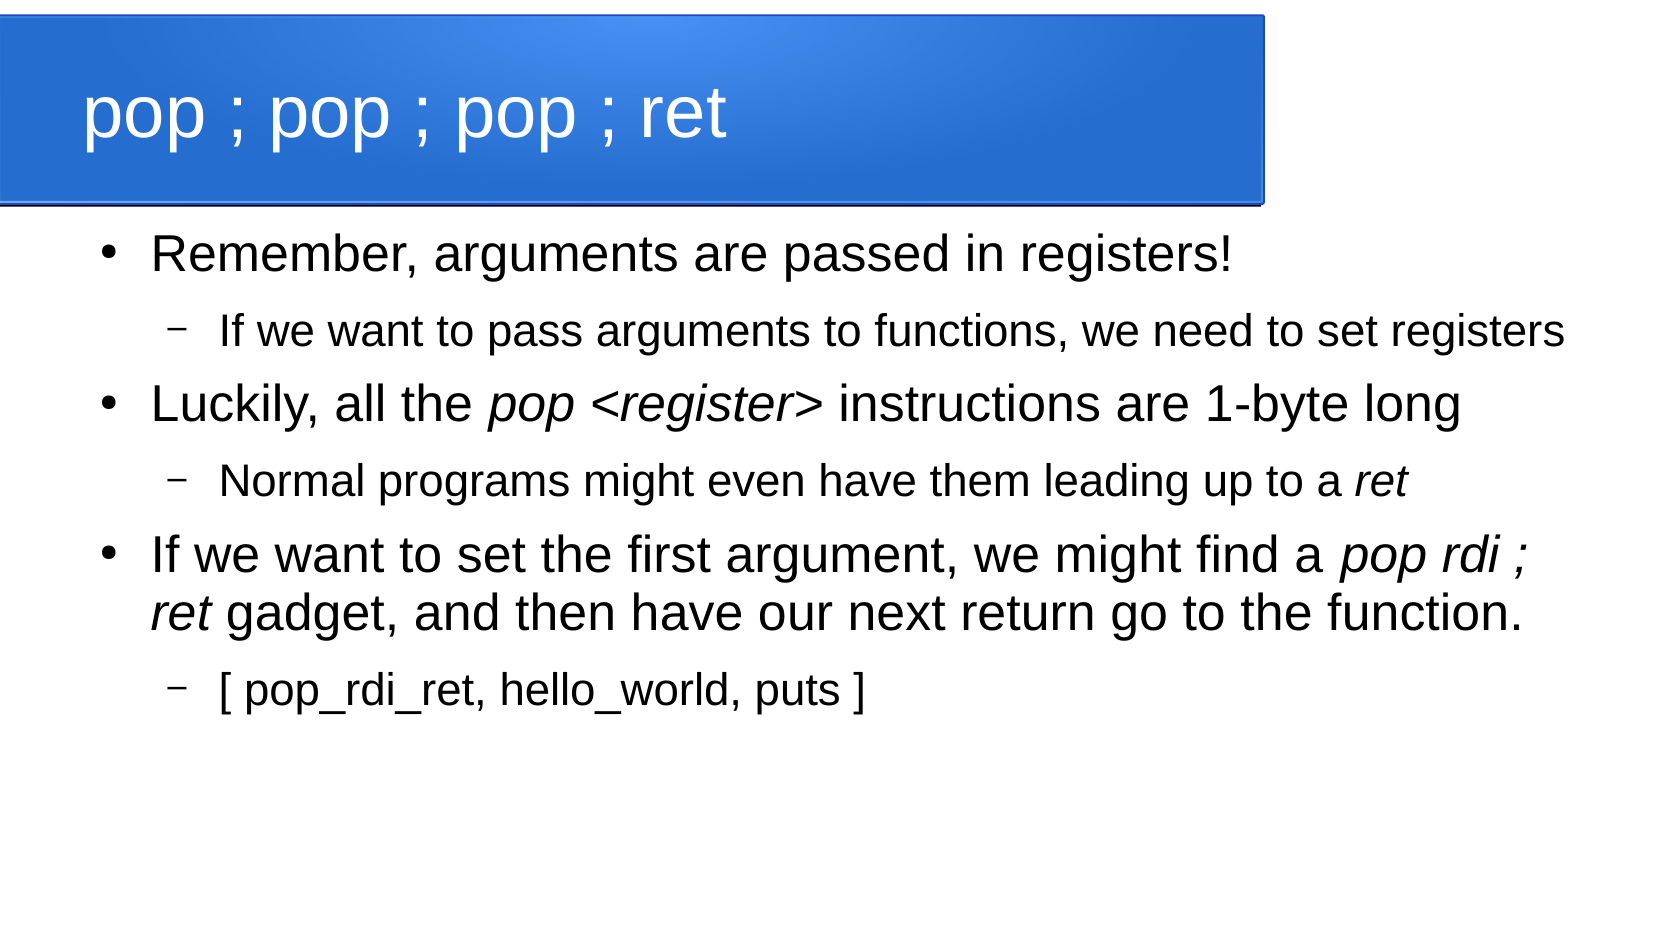

# pop ; pop ; pop ; ret
Remember, arguments are passed in registers!
If we want to pass arguments to functions, we need to set registers
Luckily, all the pop <register> instructions are 1-byte long
Normal programs might even have them leading up to a ret
If we want to set the first argument, we might find a pop rdi ; ret gadget, and then have our next return go to the function.
[ pop_rdi_ret, hello_world, puts ]